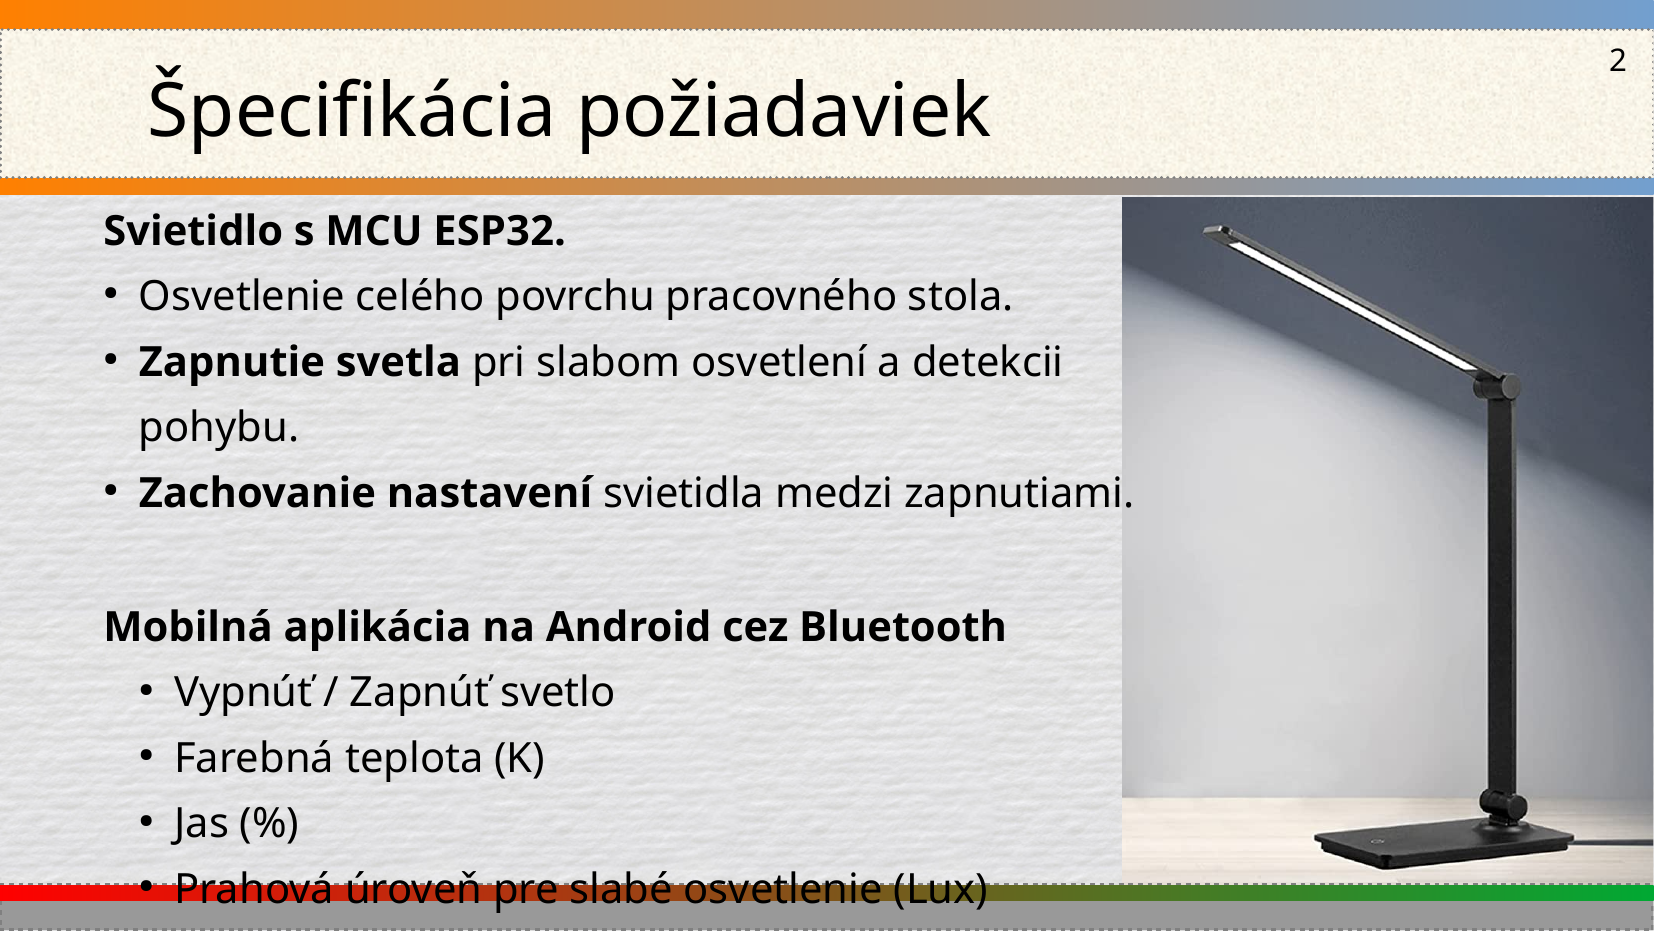

# Špecifikácia požiadaviek
Svietidlo s MCU ESP32.
Osvetlenie celého povrchu pracovného stola.
Zapnutie svetla pri slabom osvetlení a detekcii pohybu.
Zachovanie nastavení svietidla medzi zapnutiami.
Mobilná aplikácia na Android cez Bluetooth
Vypnúť / Zapnúť svetlo
Farebná teplota (K)
Jas (%)
Prahová úroveň pre slabé osvetlenie (Lux)